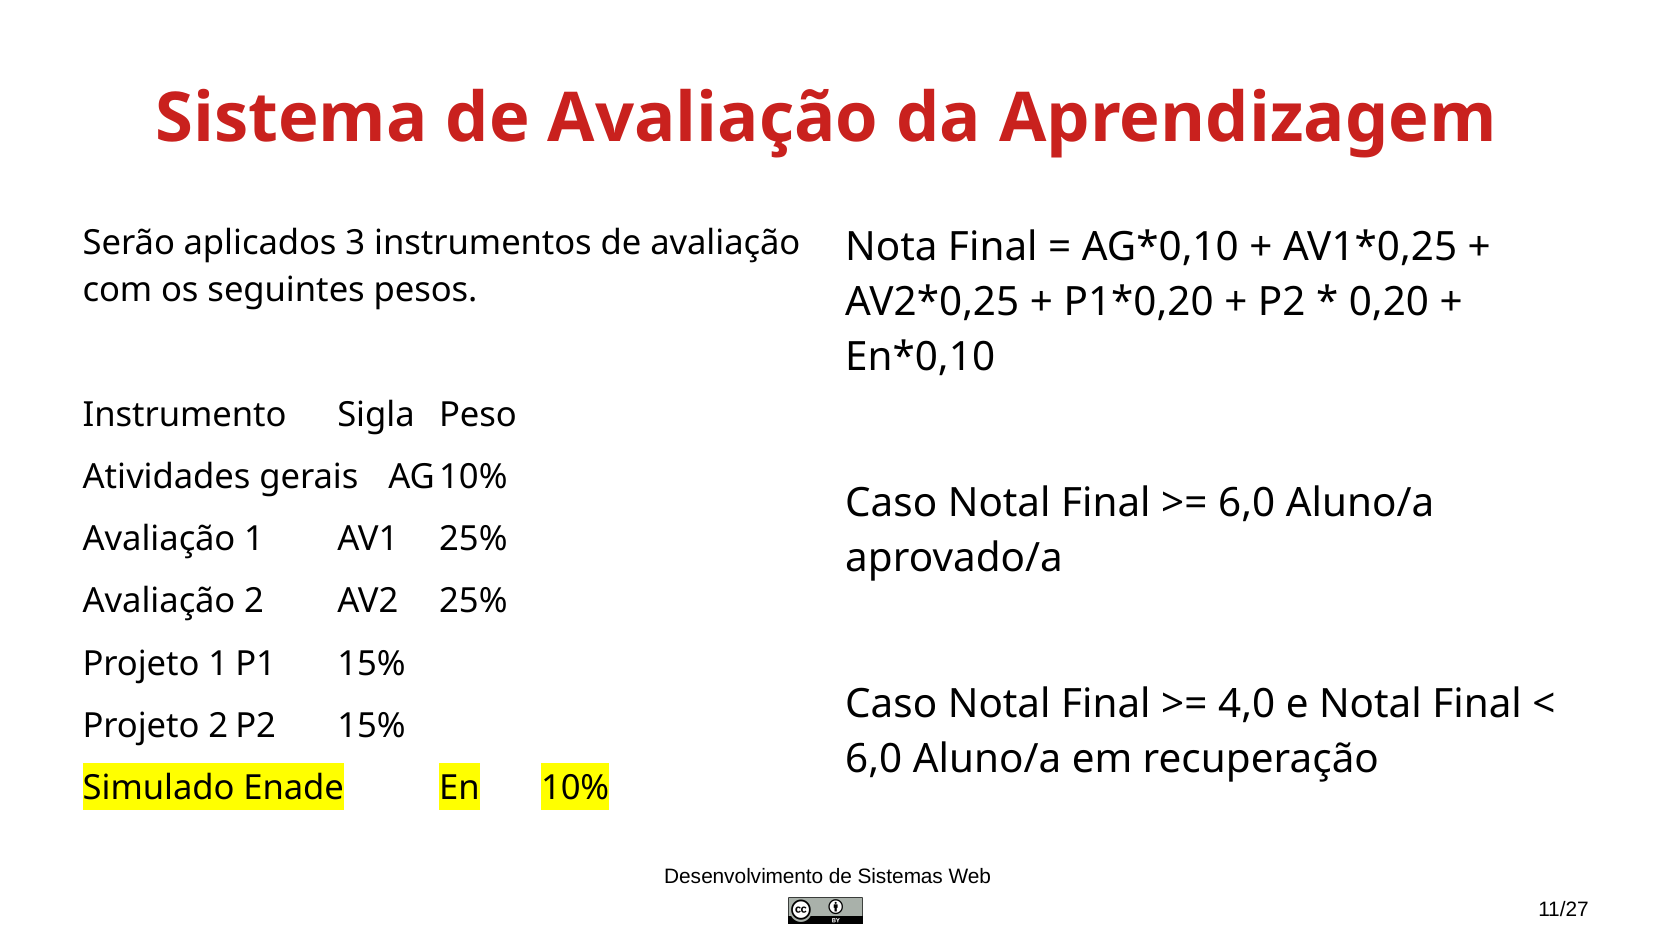

# Sistema de Avaliação da Aprendizagem
Serão aplicados 3 instrumentos de avaliação com os seguintes pesos.
Instrumento			Sigla		Peso
Atividades gerais	AG			10%
Avaliação 1			AV1		25%
Avaliação 2			AV2		25%
Projeto 1				P1			15%
Projeto 2				P2			15%
Simulado Enade		En			10%
Nota Final = AG*0,10 + AV1*0,25 + AV2*0,25 + P1*0,20 + P2 * 0,20 + En*0,10
Caso Notal Final >= 6,0 Aluno/a aprovado/a
Caso Notal Final >= 4,0 e Notal Final < 6,0 Aluno/a em recuperação
11